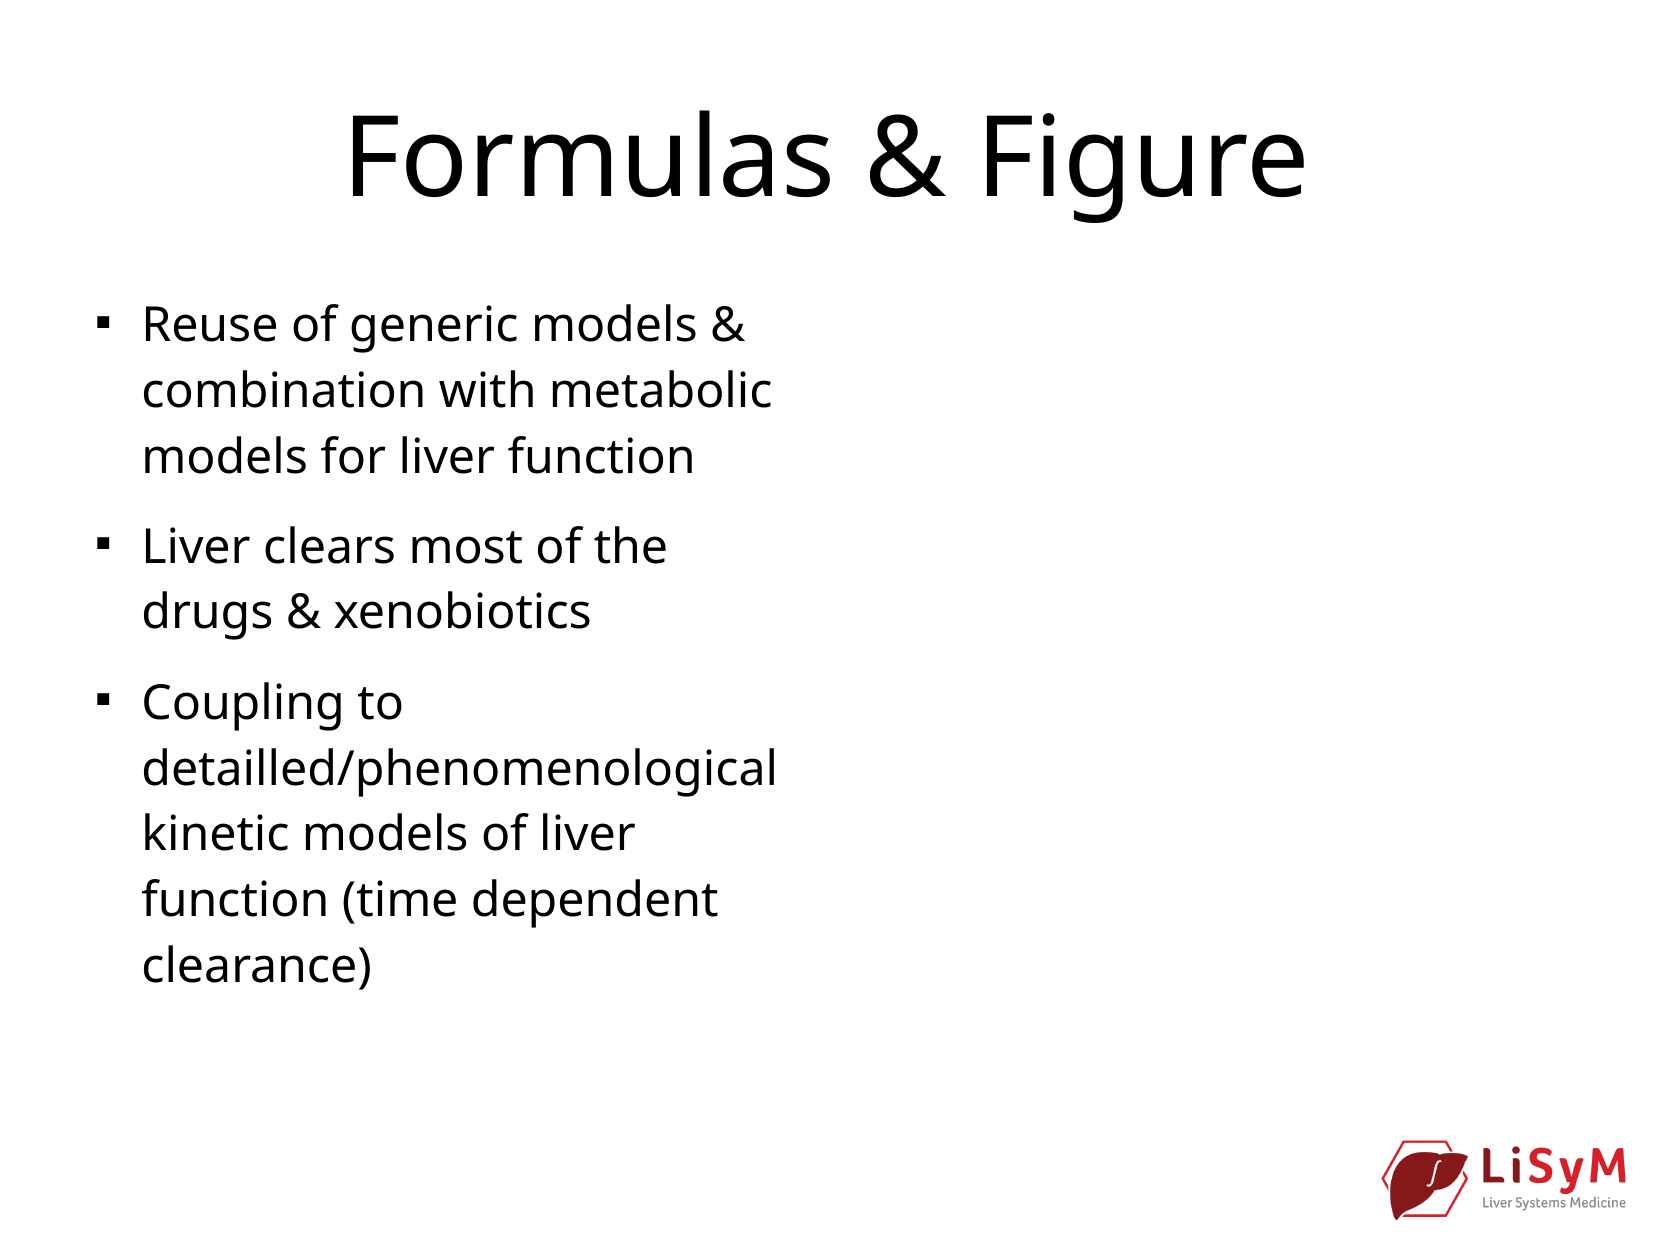

# Formulas & Figure
Reuse of generic models & combination with metabolic models for liver function
Liver clears most of the drugs & xenobiotics
Coupling to detailled/phenomenological kinetic models of liver function (time dependent clearance)